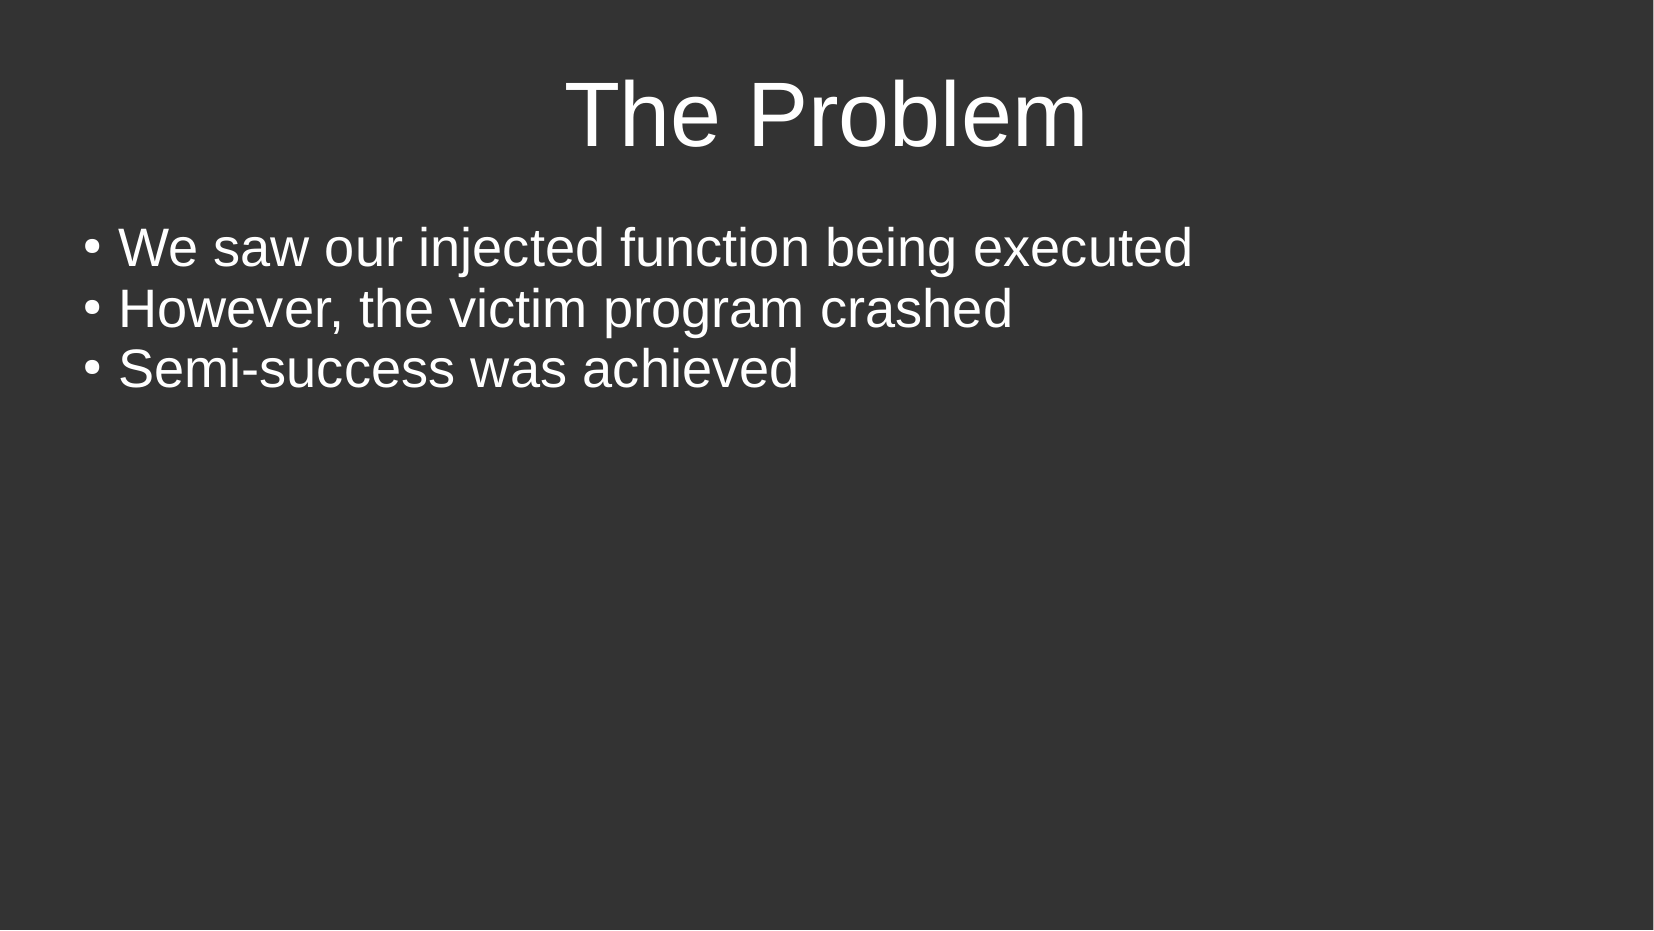

# The Problem
We saw our injected function being executed
However, the victim program crashed
Semi-success was achieved